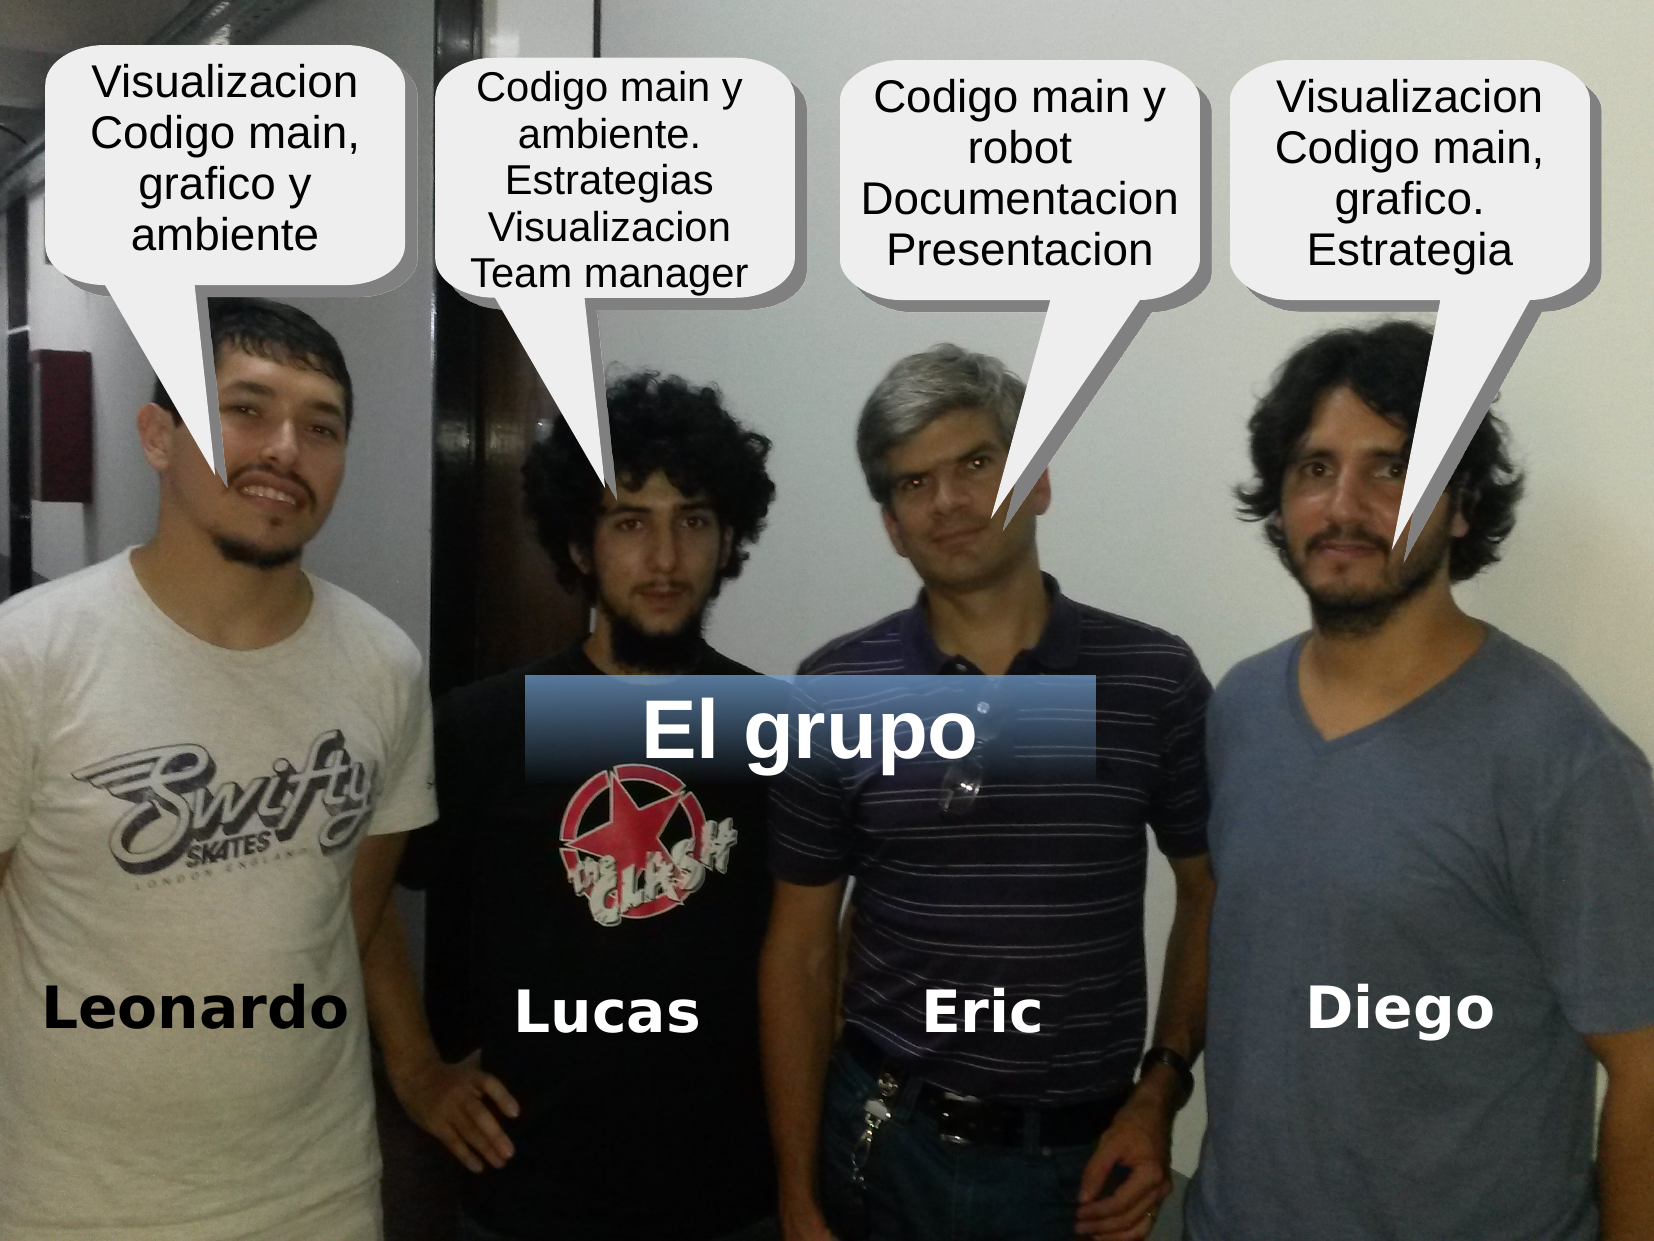

Visualizacion
Codigo main, grafico y ambiente
Codigo main y ambiente.
Estrategias
Visualizacion
Team manager
Codigo main y robot
Documentacion
Presentacion
Visualizacion
Codigo main, grafico.
Estrategia
El grupo
Diego
Leonardo
Lucas
Eric